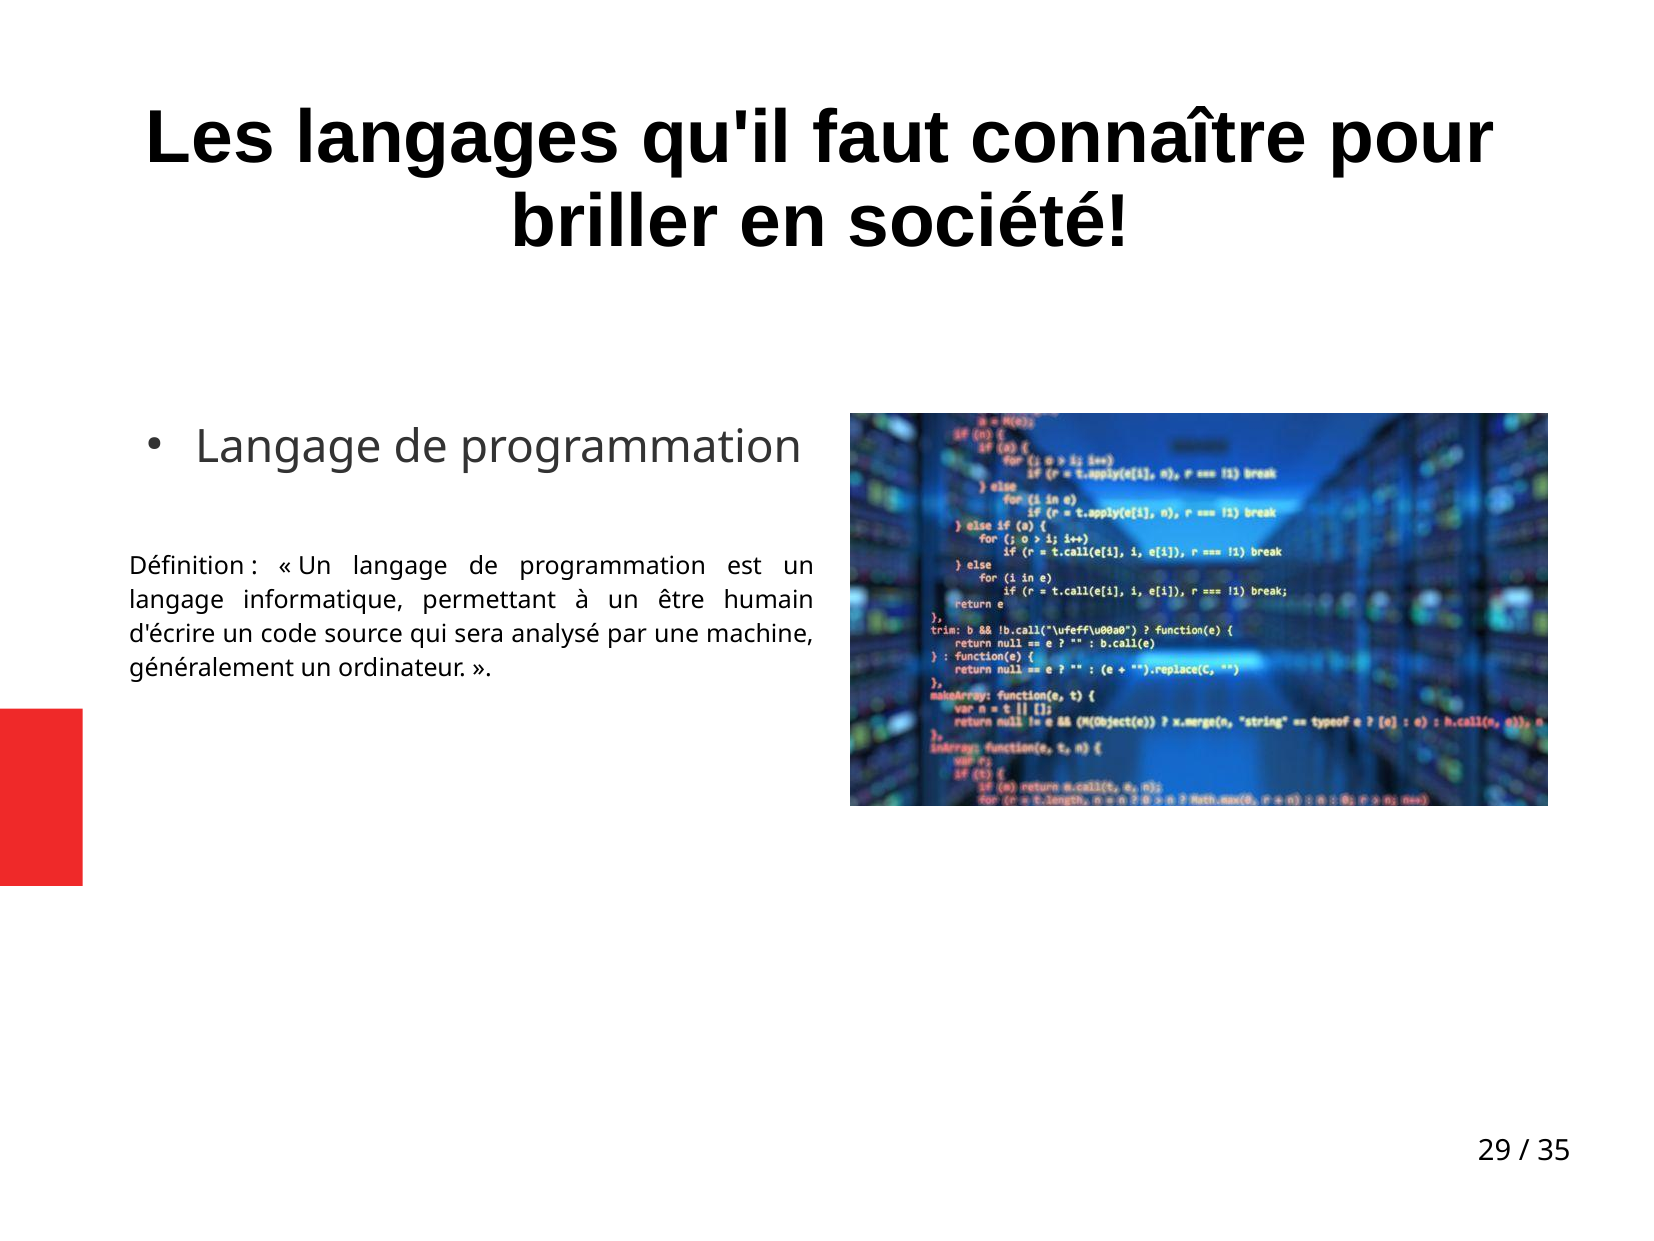

# Les langages qu'il faut connaître pour briller en société!
Langage de programmation
Définition : « Un langage de programmation est un langage informatique, permettant à un être humain d'écrire un code source qui sera analysé par une machine, généralement un ordinateur. ».
29